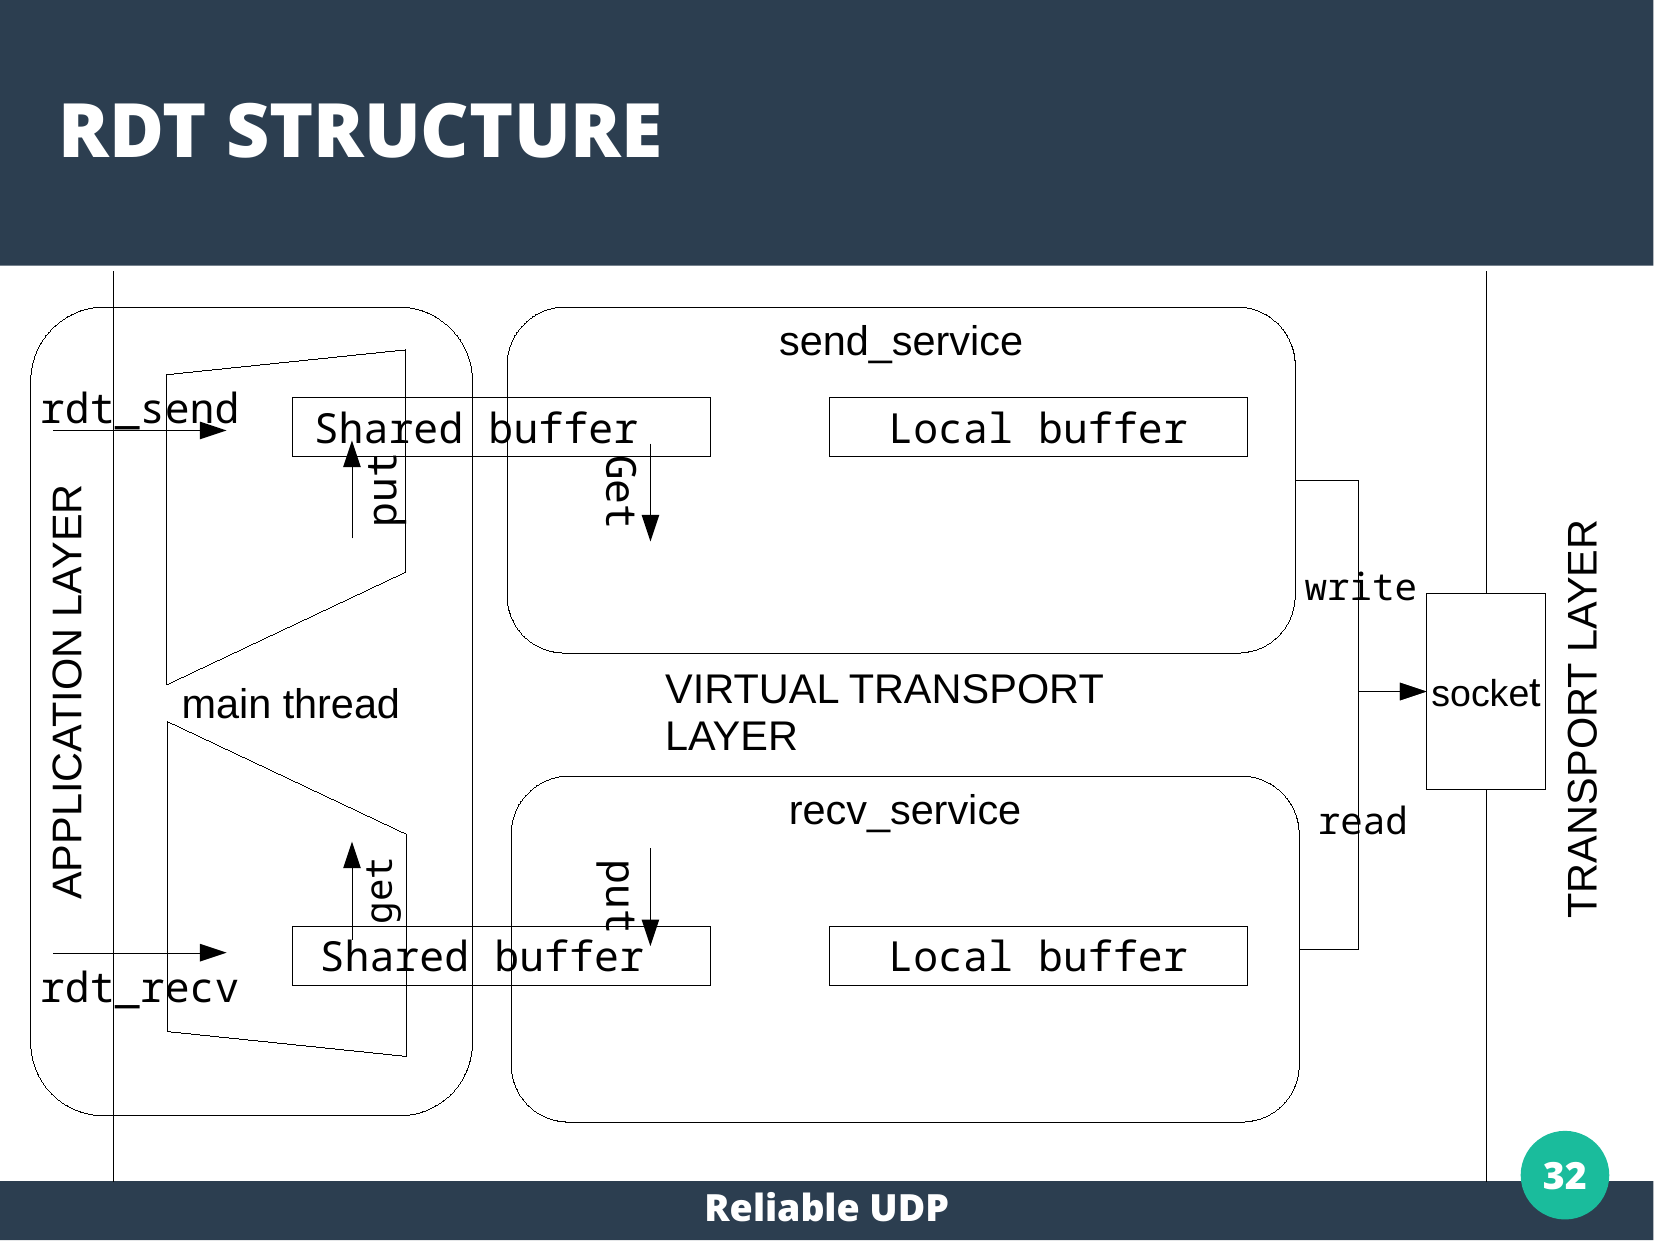

# RDT STRUCTURE
 APPLICATION LAYER
send_service
 Shared buffer
Local buffer
rdt_send
put
Get
socket
VIRTUAL TRANSPORT LAYER
main thread
TRANSPORT LAYER
recv_service
get
put
 Shared buffer
Local buffer
rdt_recv
32
Reliable UDP